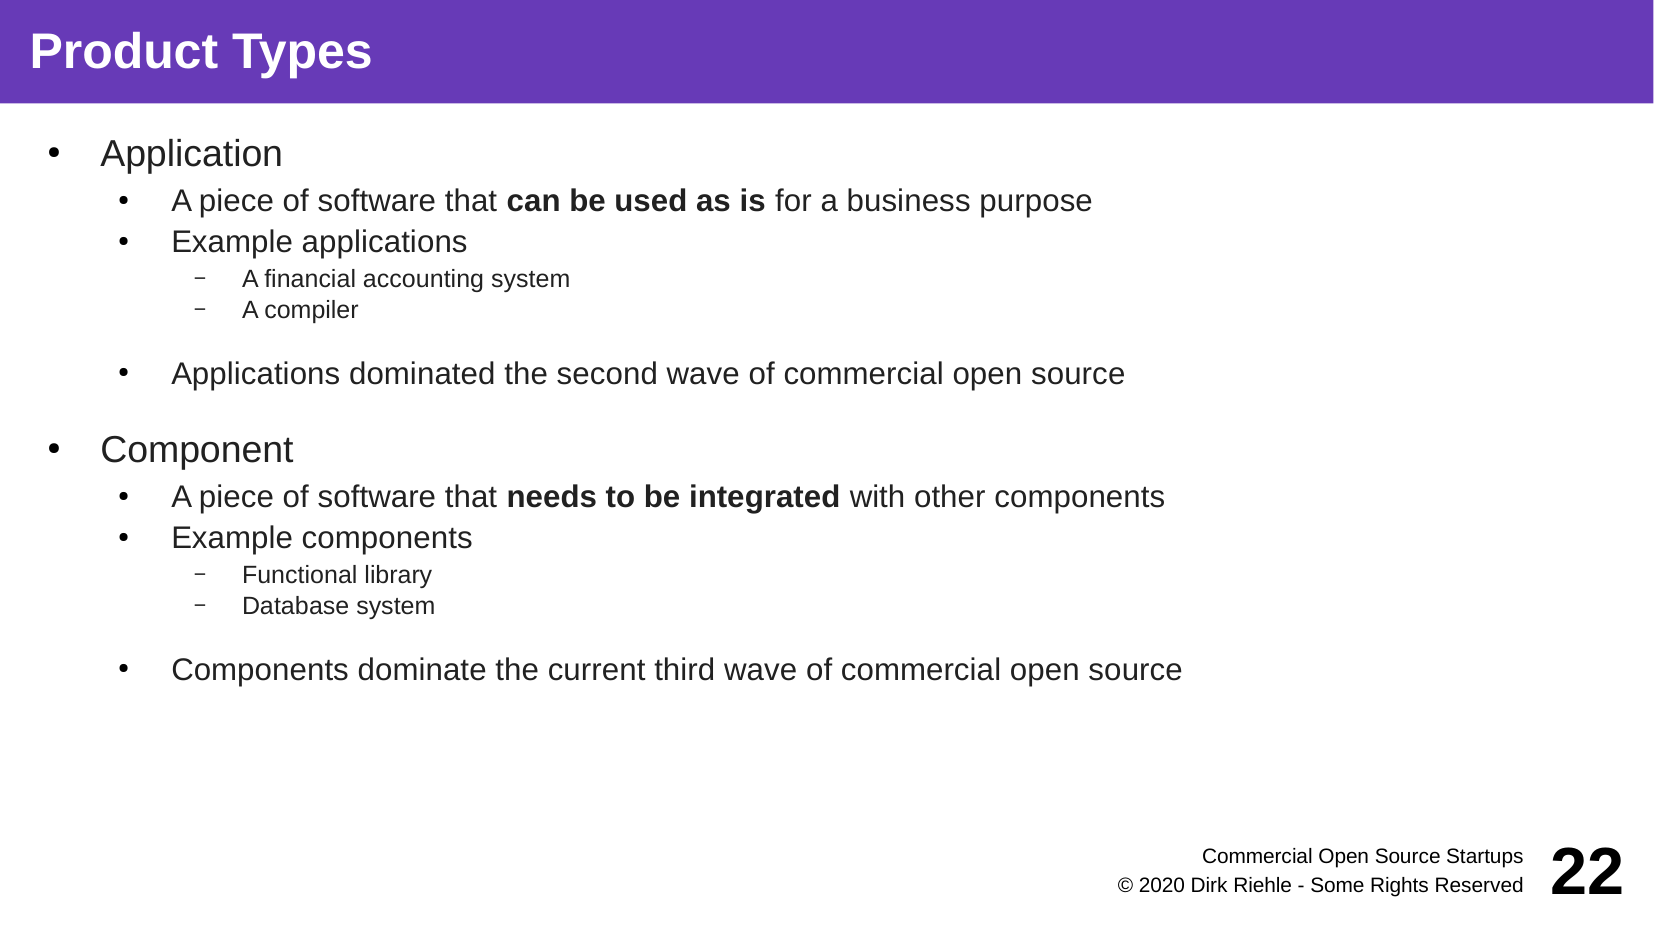

# Product Types
Application
A piece of software that can be used as is for a business purpose
Example applications
A financial accounting system
A compiler
Applications dominated the second wave of commercial open source
Component
A piece of software that needs to be integrated with other components
Example components
Functional library
Database system
Components dominate the current third wave of commercial open source
Commercial Open Source Startups
22
© 2020 Dirk Riehle - Some Rights Reserved